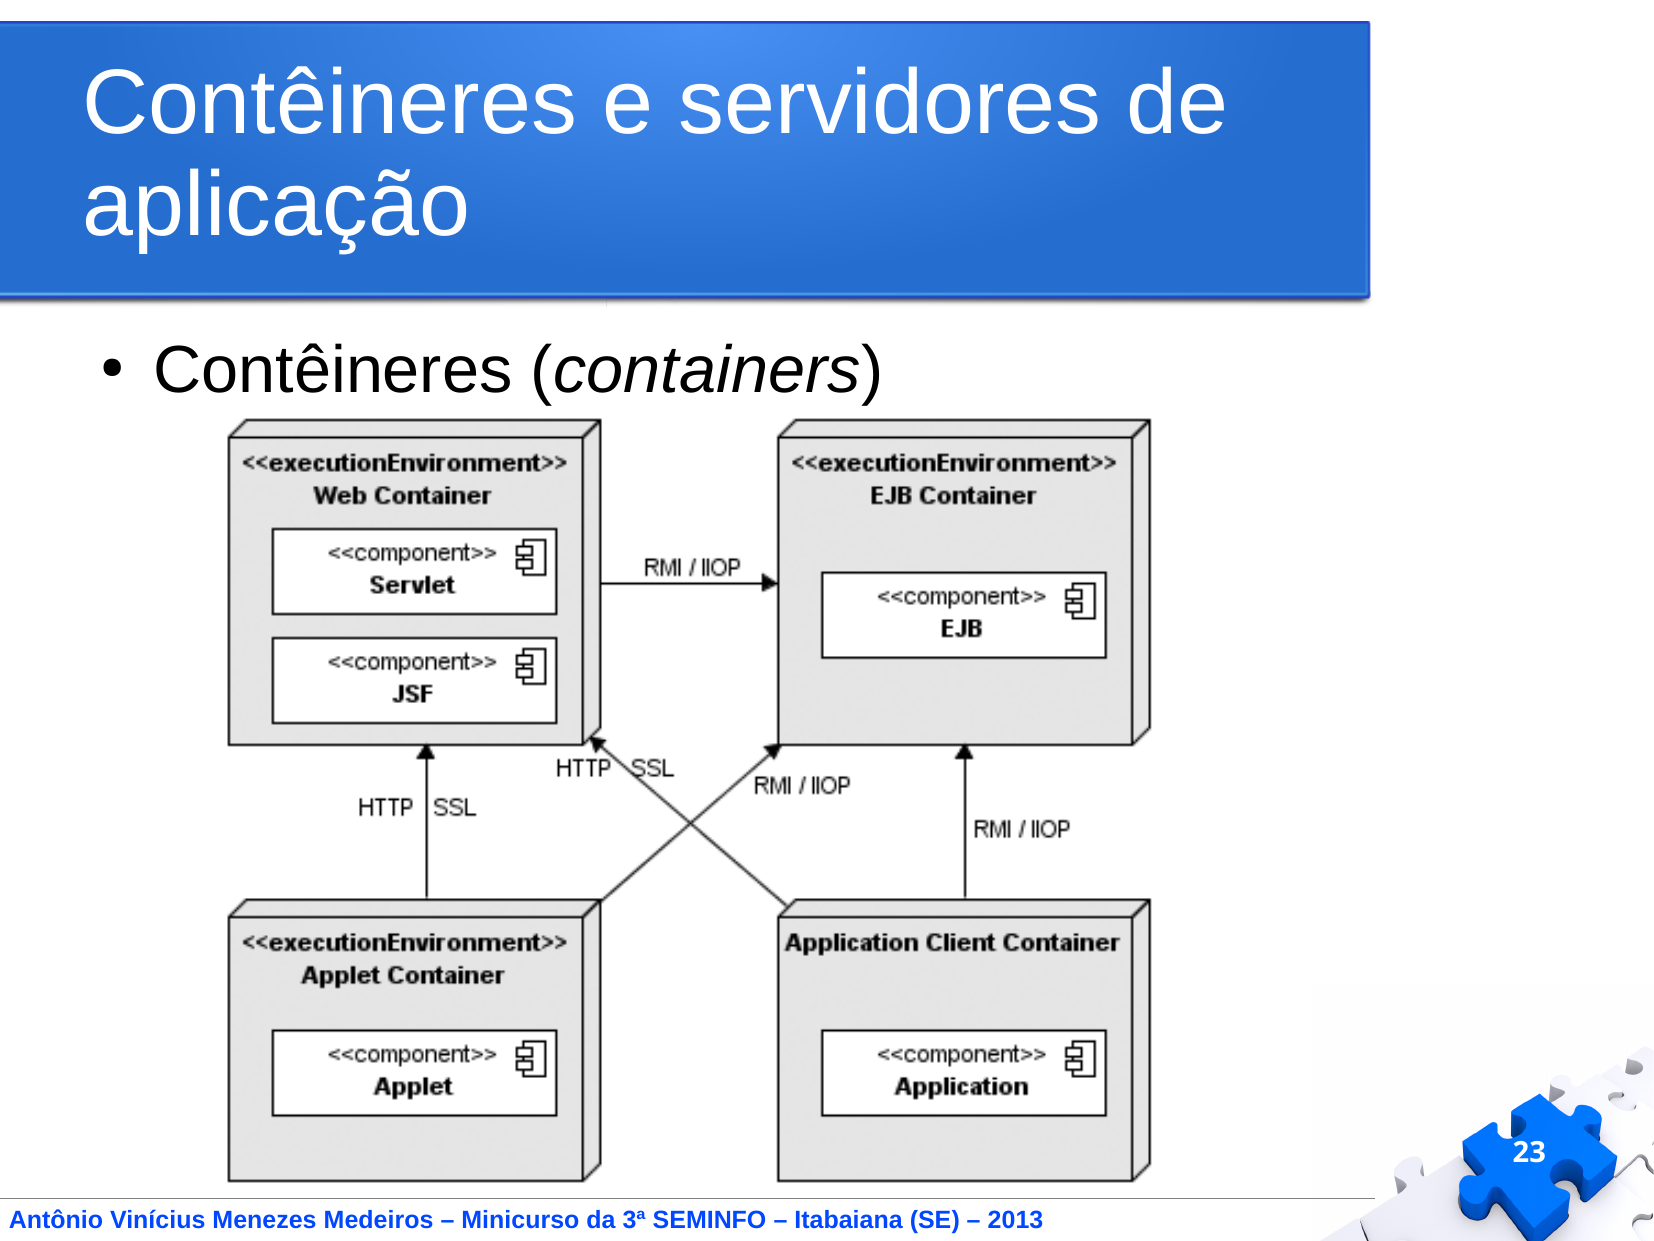

# Contêineres e servidores de aplicação
Contêineres (containers)
23